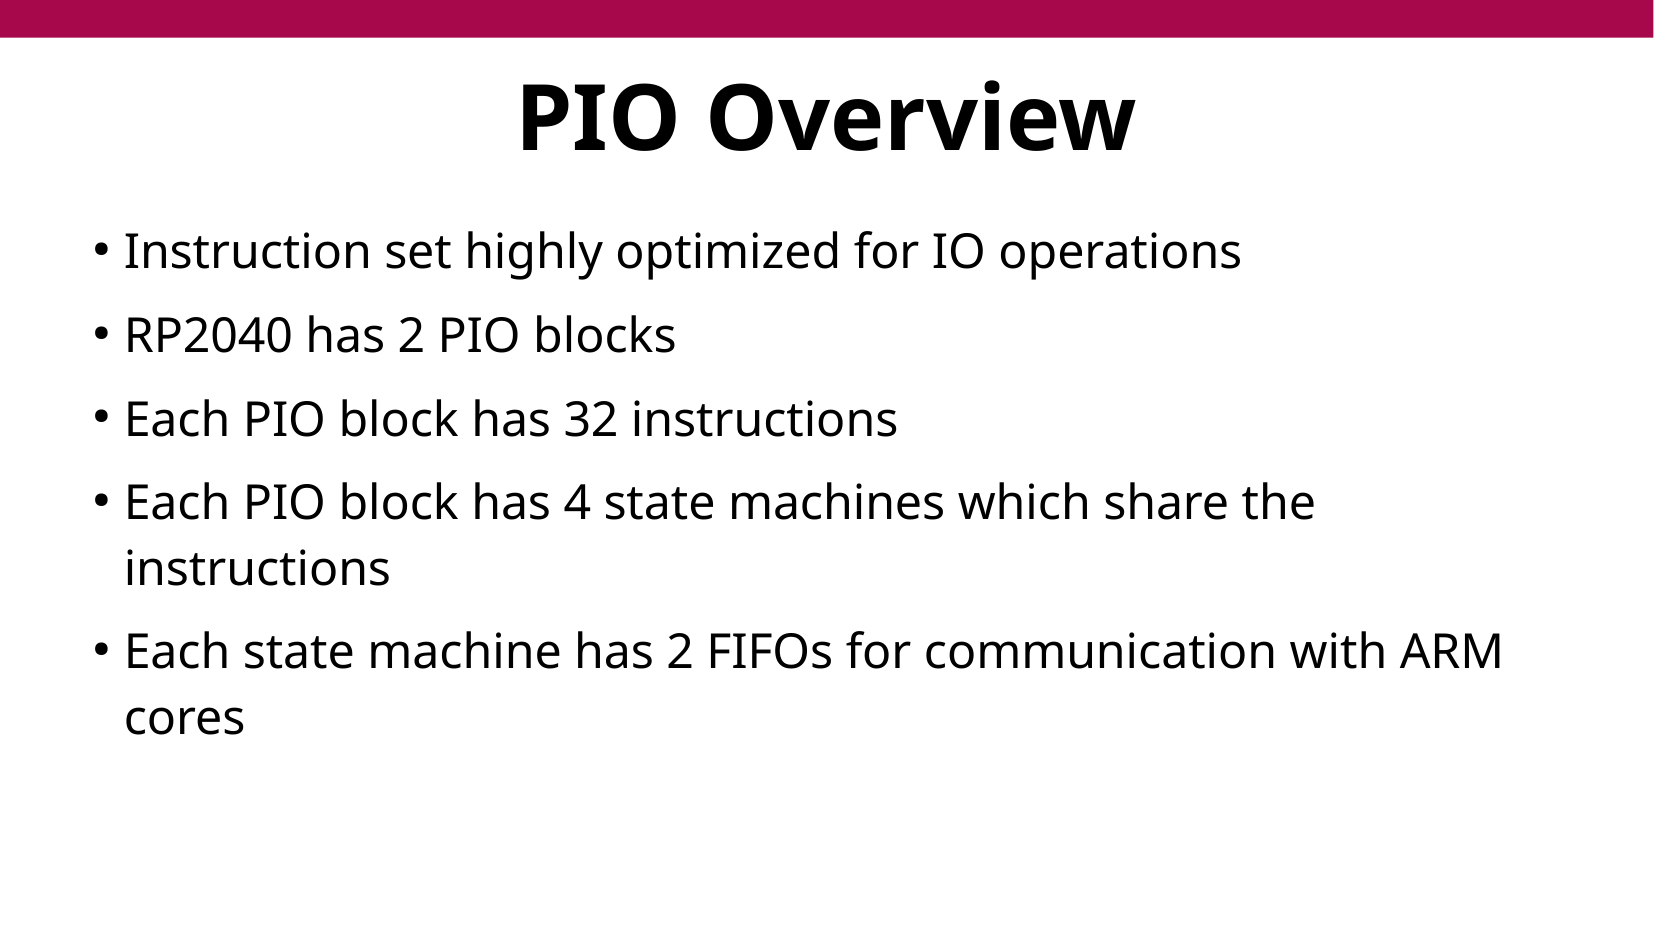

# PIO Overview
Instruction set highly optimized for IO operations
RP2040 has 2 PIO blocks
Each PIO block has 32 instructions
Each PIO block has 4 state machines which share the instructions
Each state machine has 2 FIFOs for communication with ARM cores